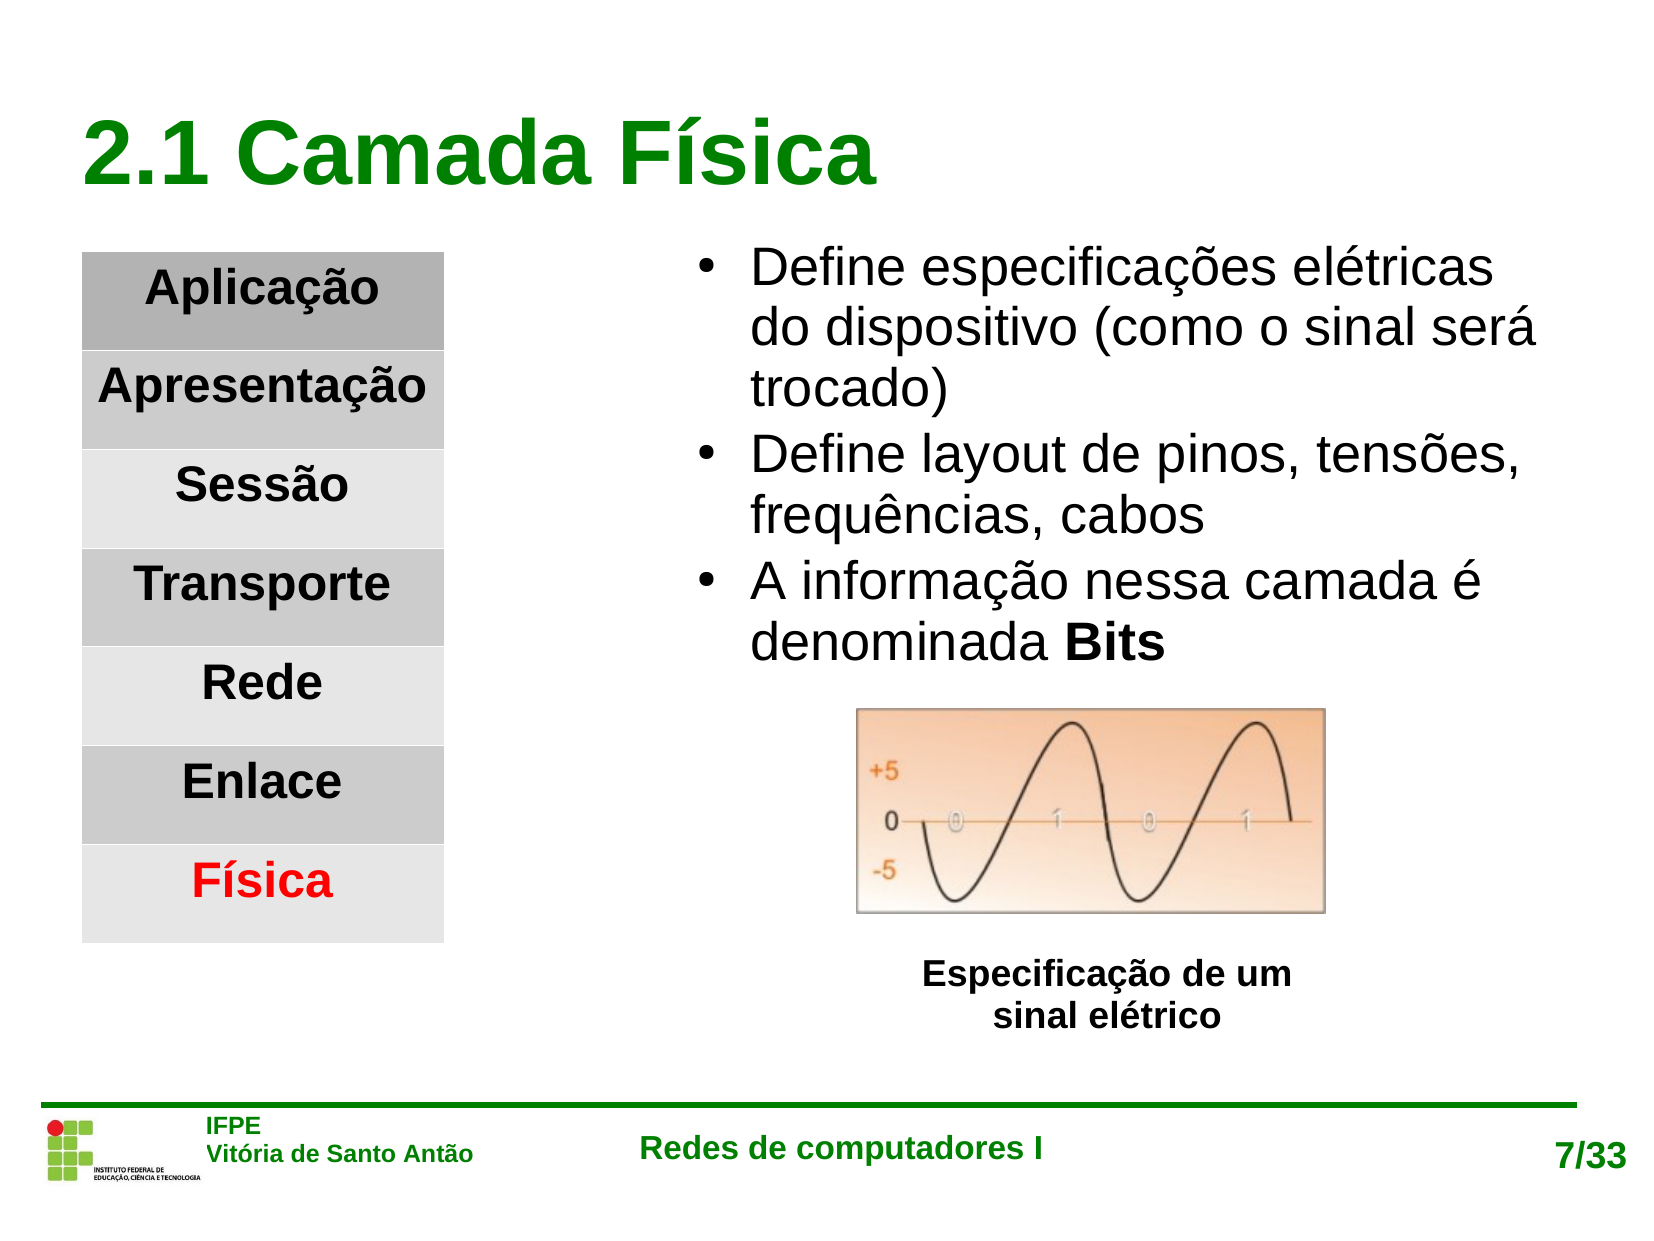

# 2.1 Camada Física
Define especificações elétricas do dispositivo (como o sinal será trocado)
Define layout de pinos, tensões, frequências, cabos
A informação nessa camada é denominada Bits
| Aplicação |
| --- |
| Apresentação |
| Sessão |
| Transporte |
| Rede |
| Enlace |
| Física |
Especificação de um sinal elétrico